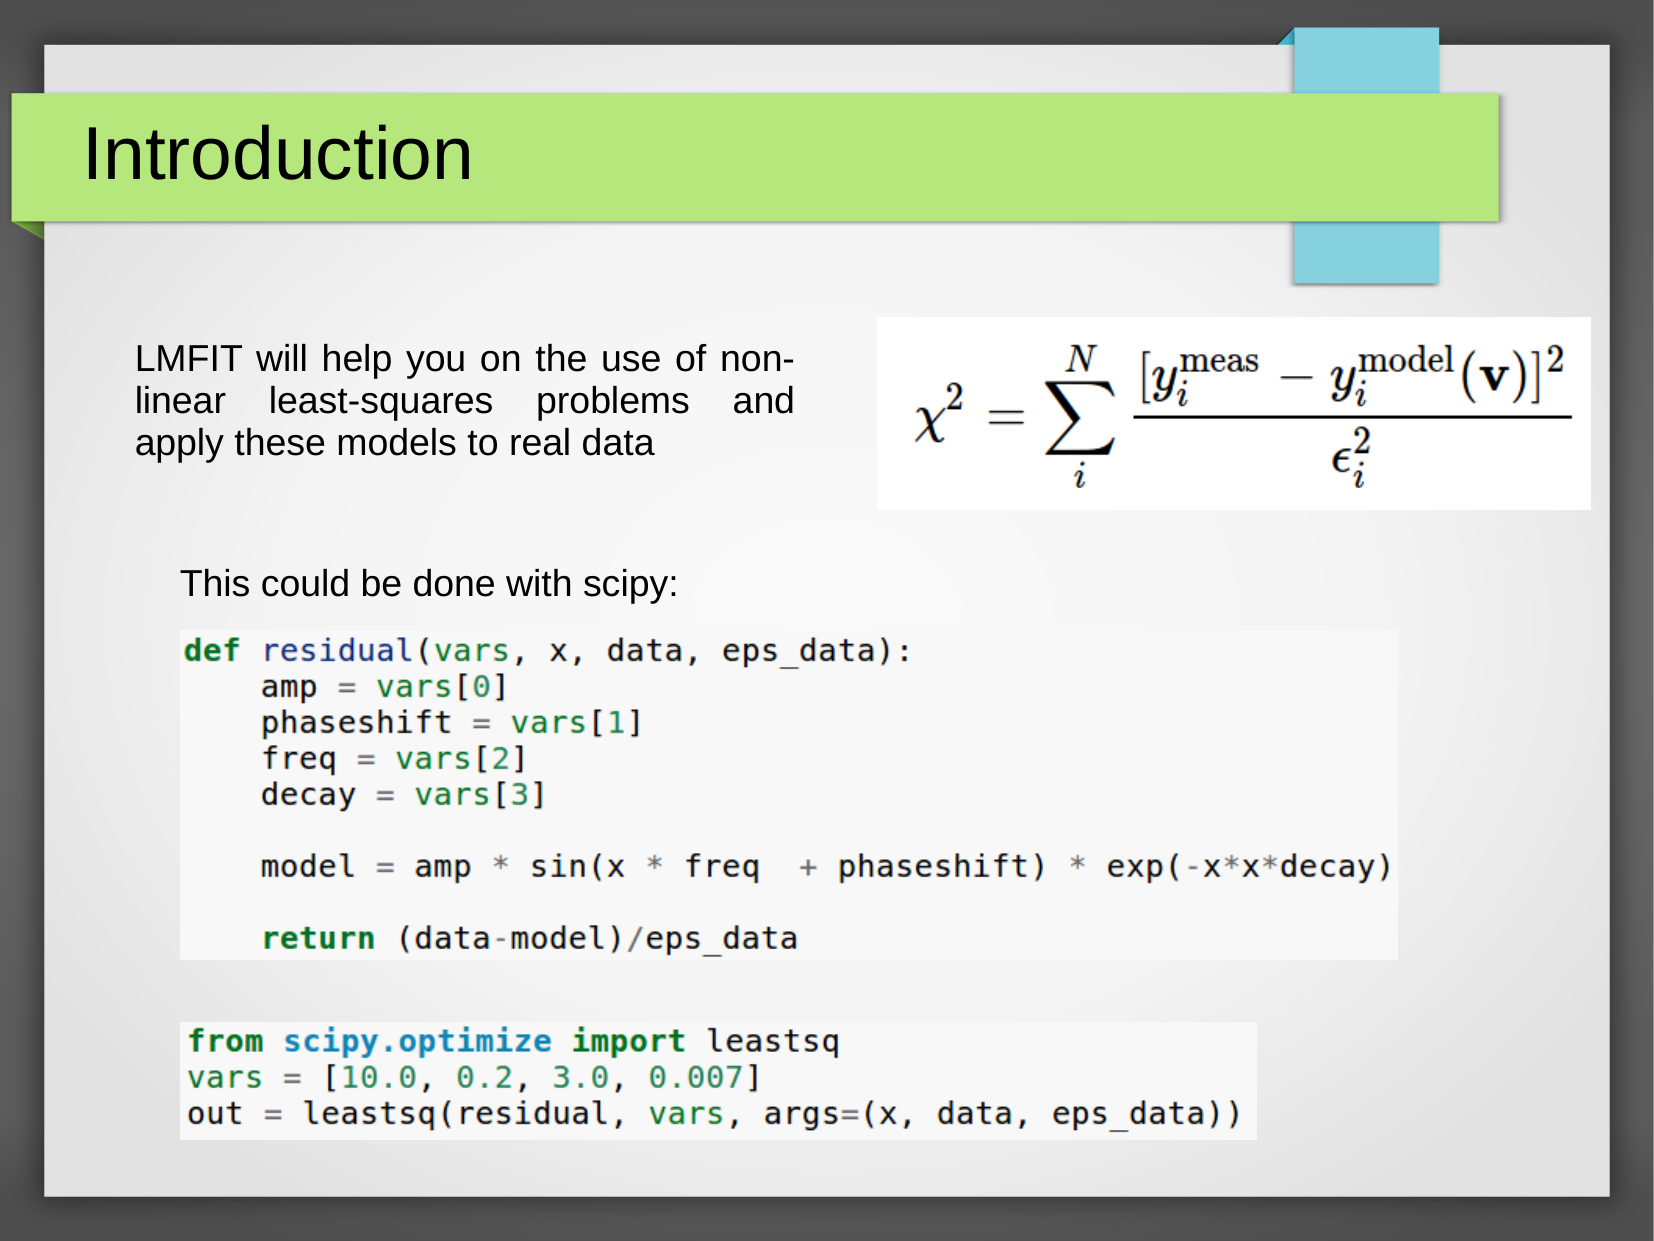

# Introduction
LMFIT will help you on the use of non-linear least-squares problems and apply these models to real data
This could be done with scipy: